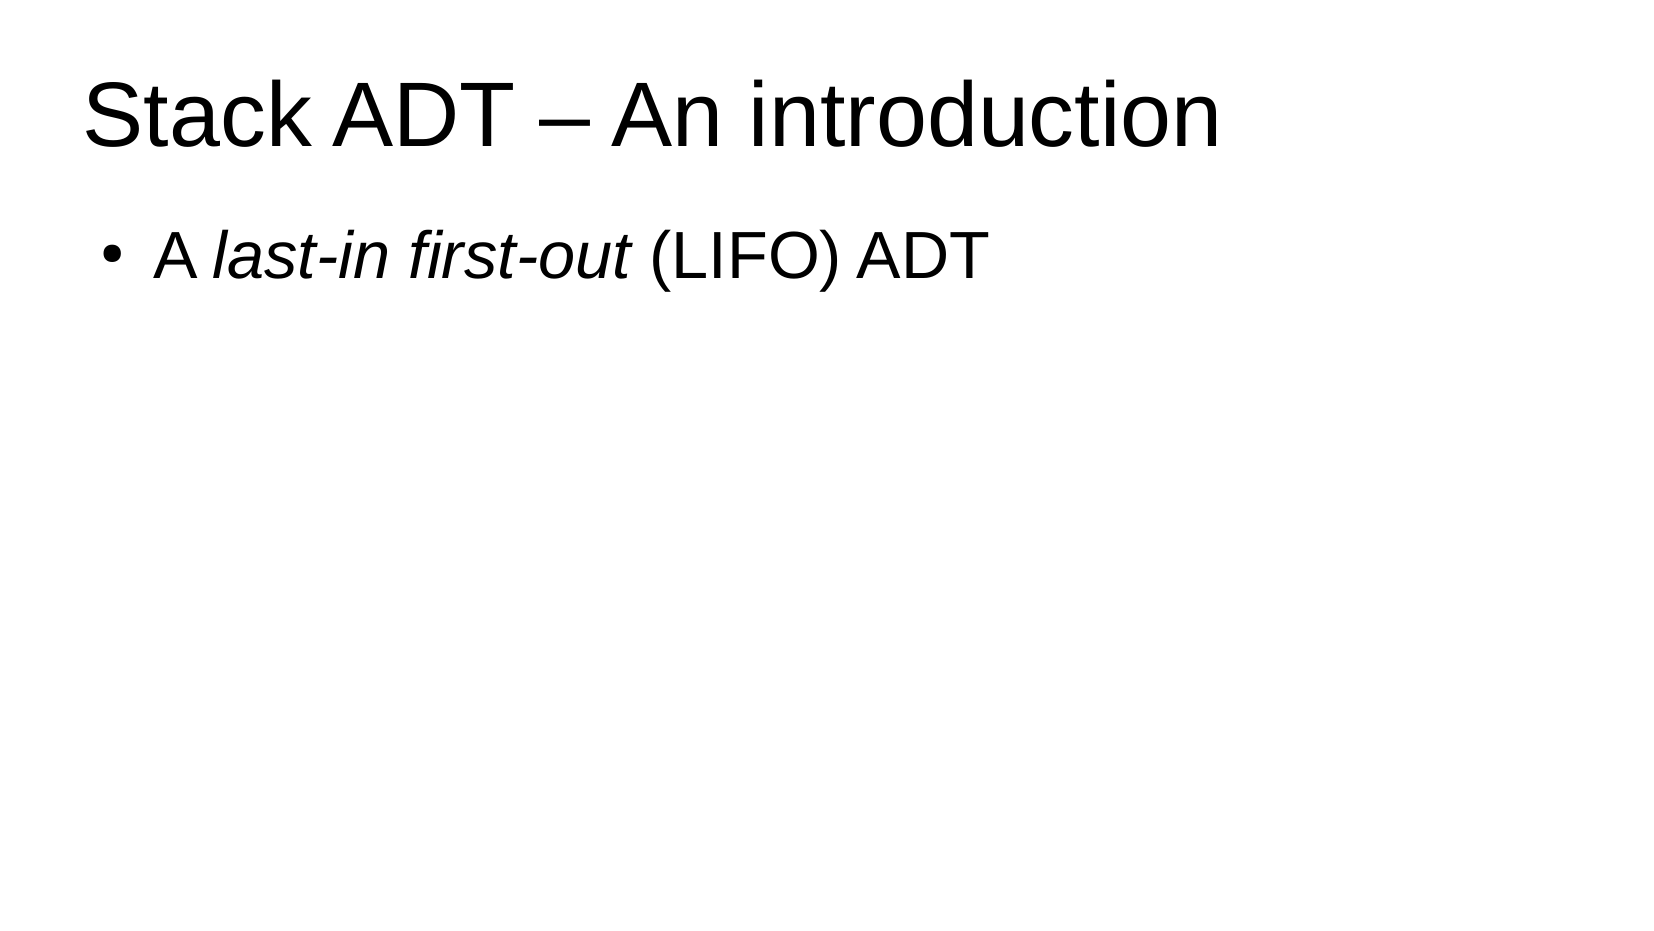

# Stack ADT – An introduction
A last-in first-out (LIFO) ADT